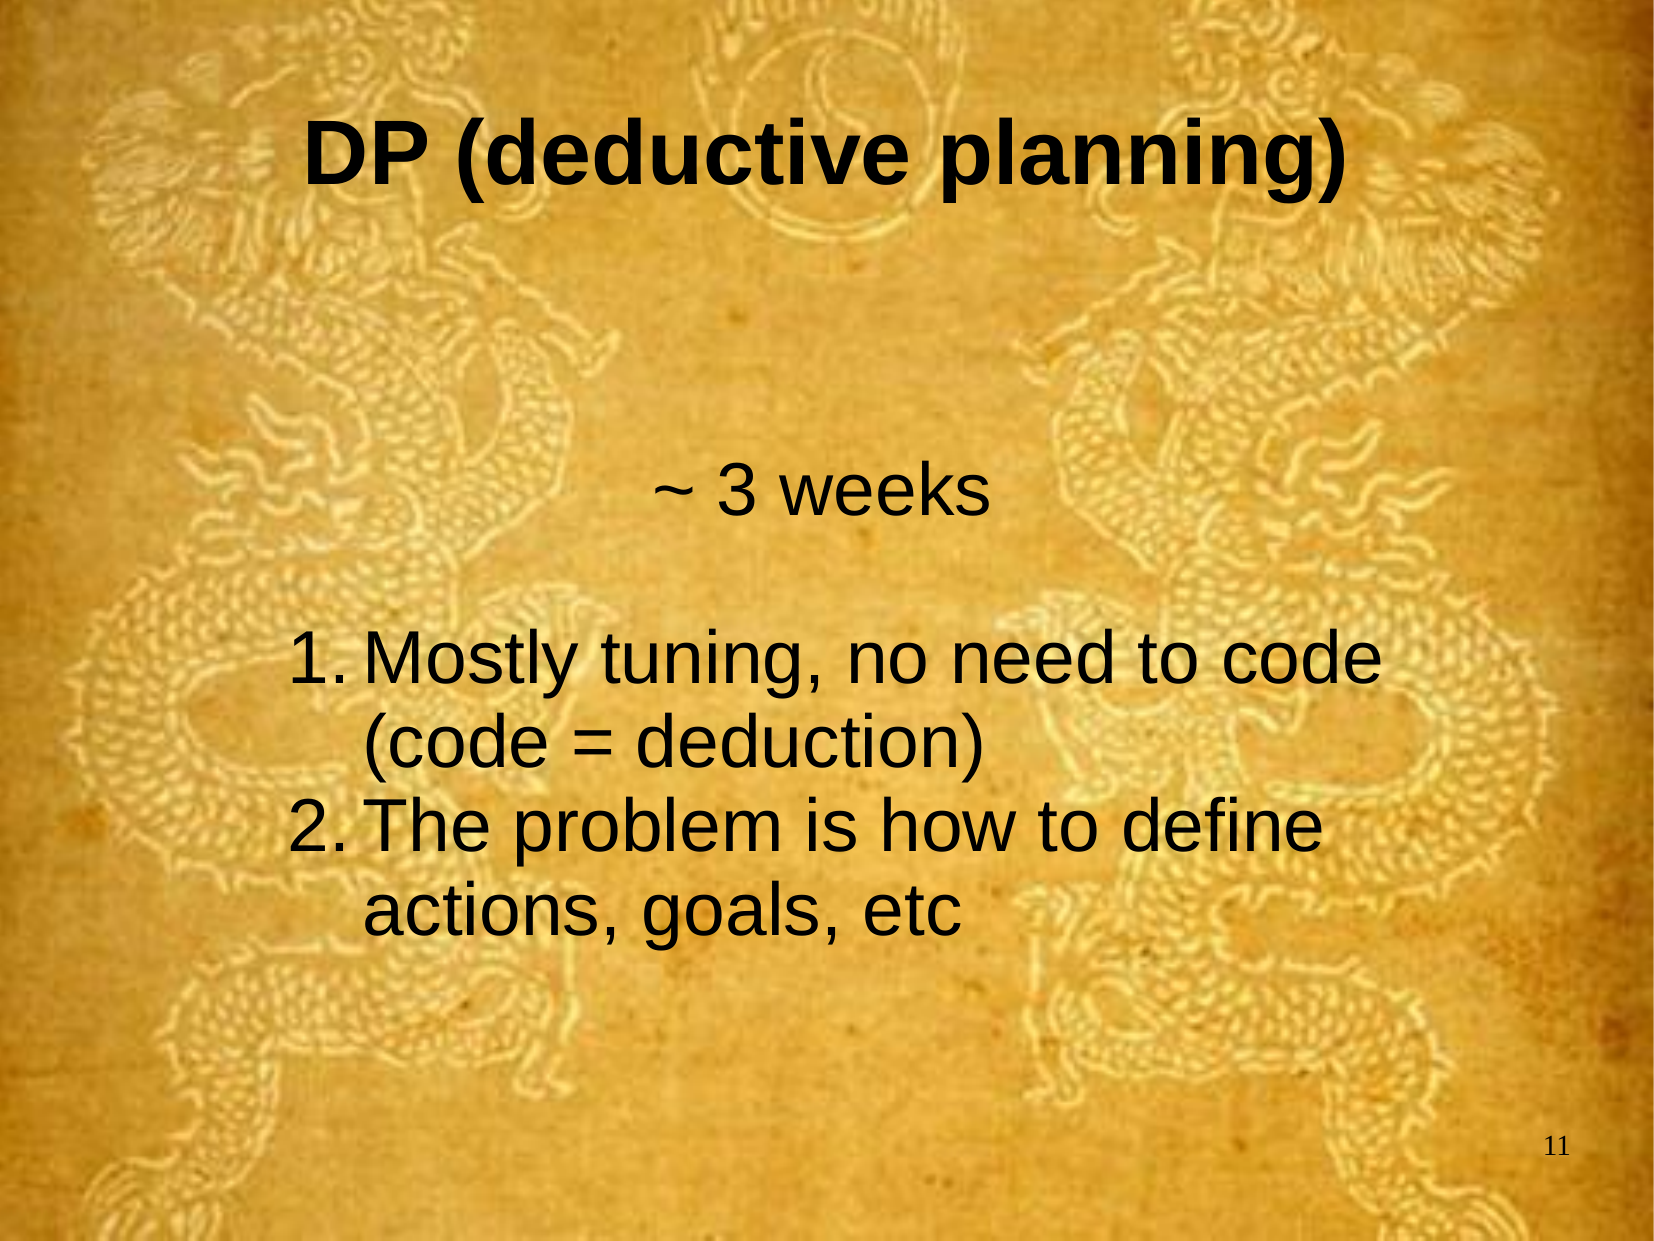

# DP (deductive planning)
~ 3 weeks
Mostly tuning, no need to code
(code = deduction)
The problem is how to define actions, goals, etc
11